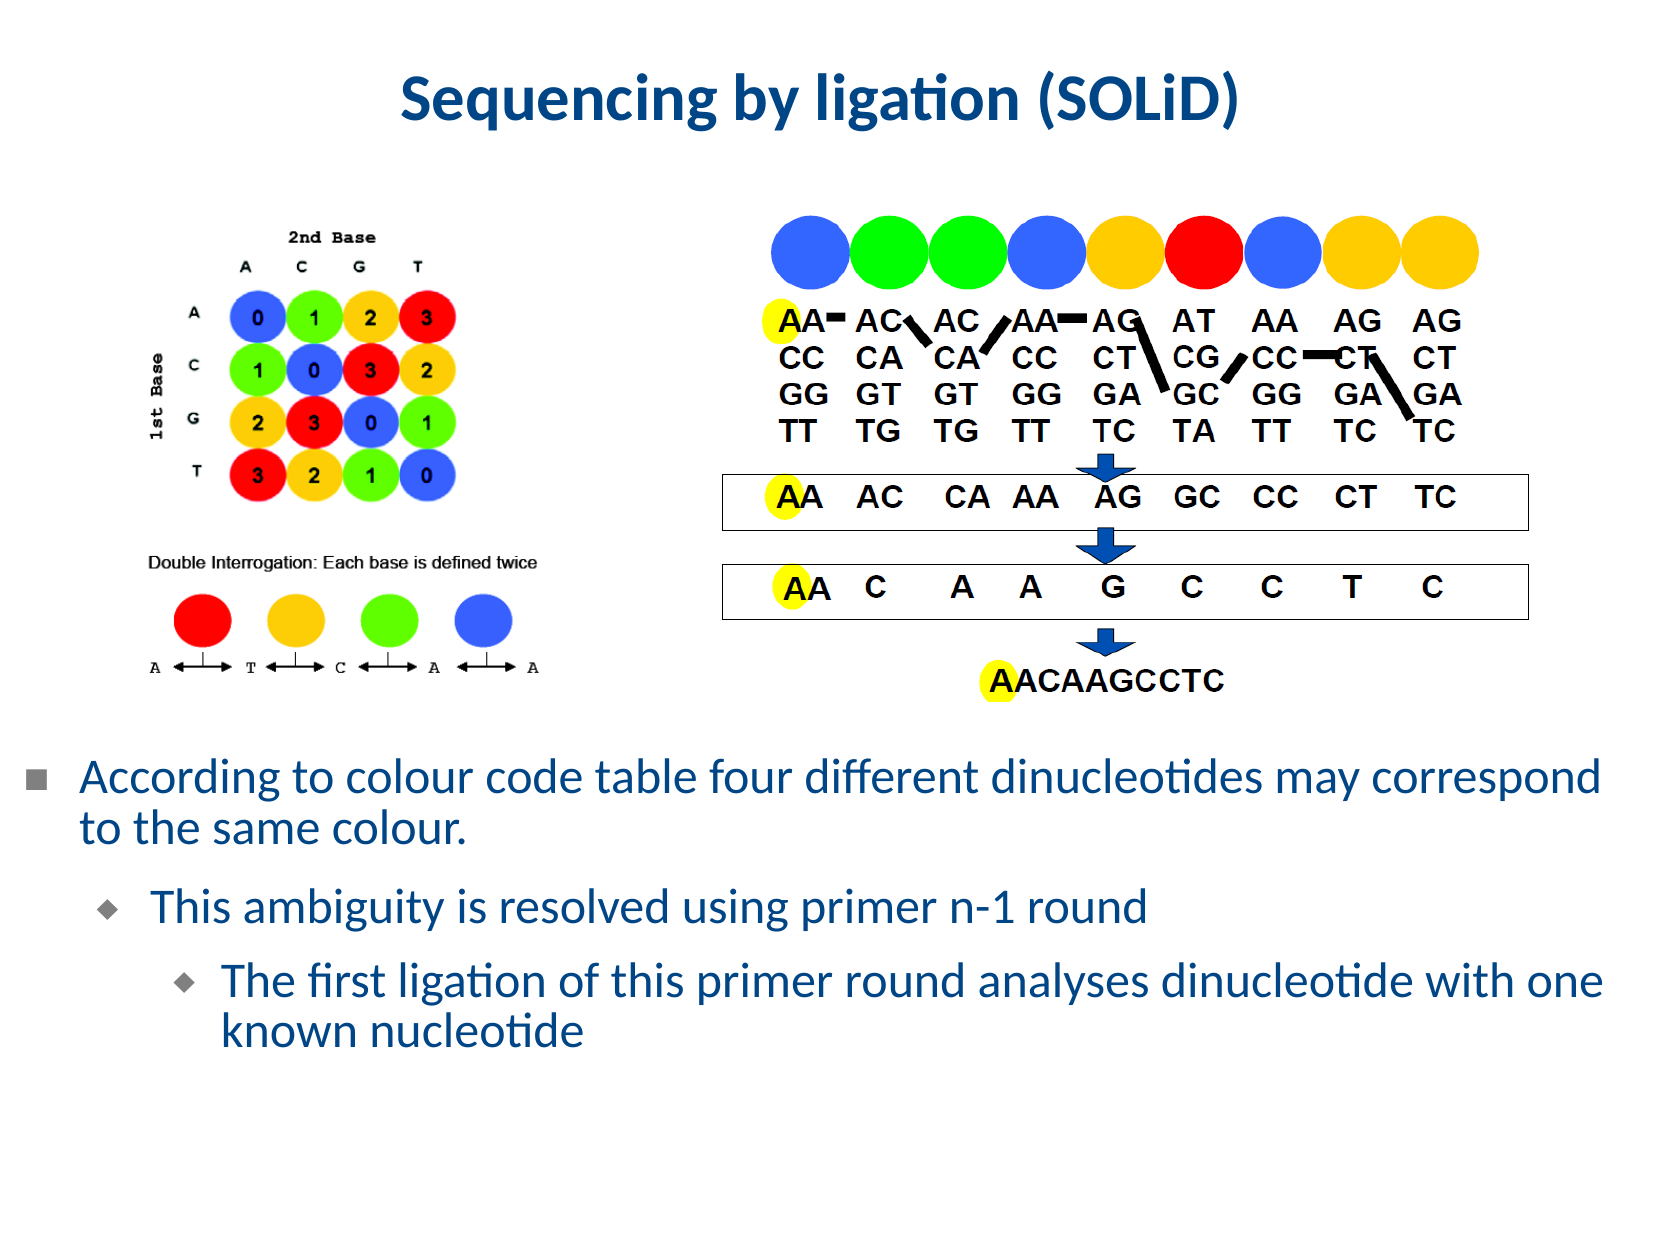

Sequencing by ligation (SOLiD)
# According to colour code table four different dinucleotides may correspond to the same colour.
This ambiguity is resolved using primer n-1 round
The first ligation of this primer round analyses dinucleotide with one known nucleotide